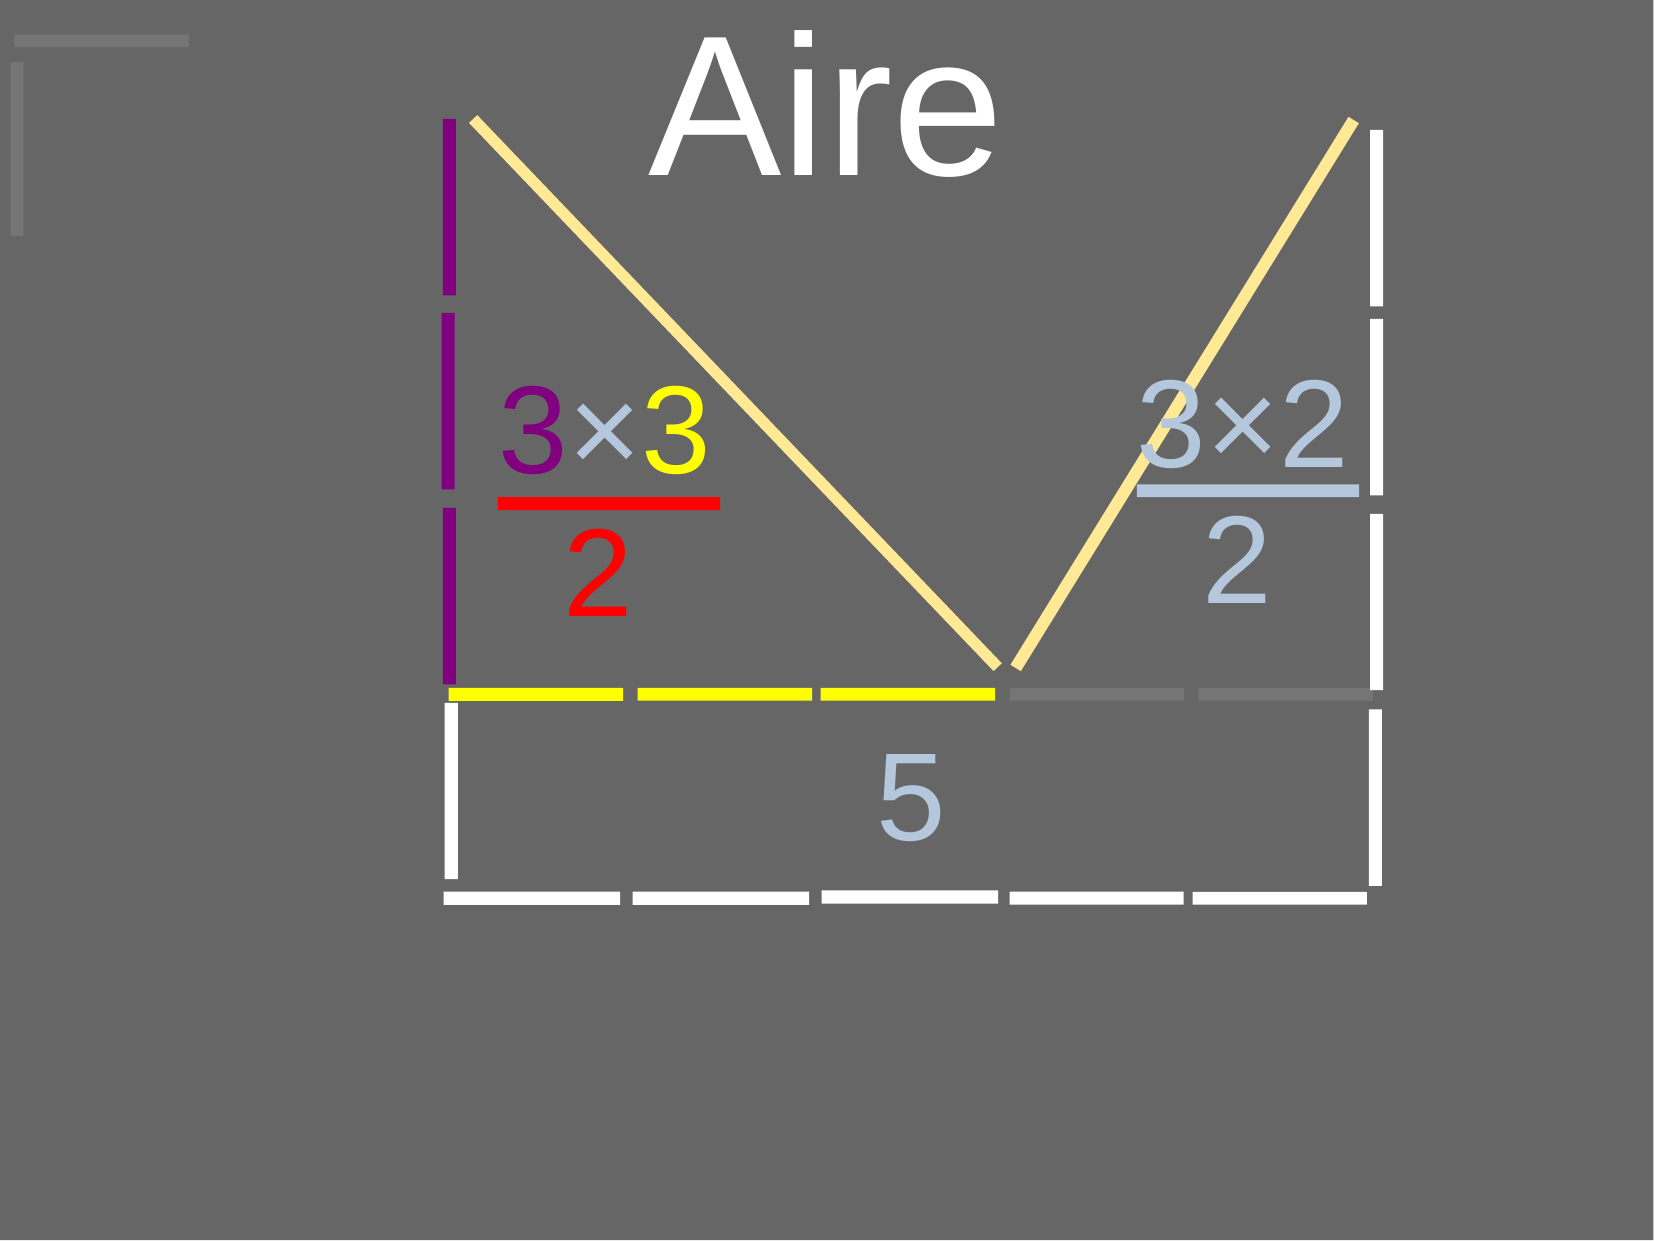

# Aire
3×2
3×3
2
2
5